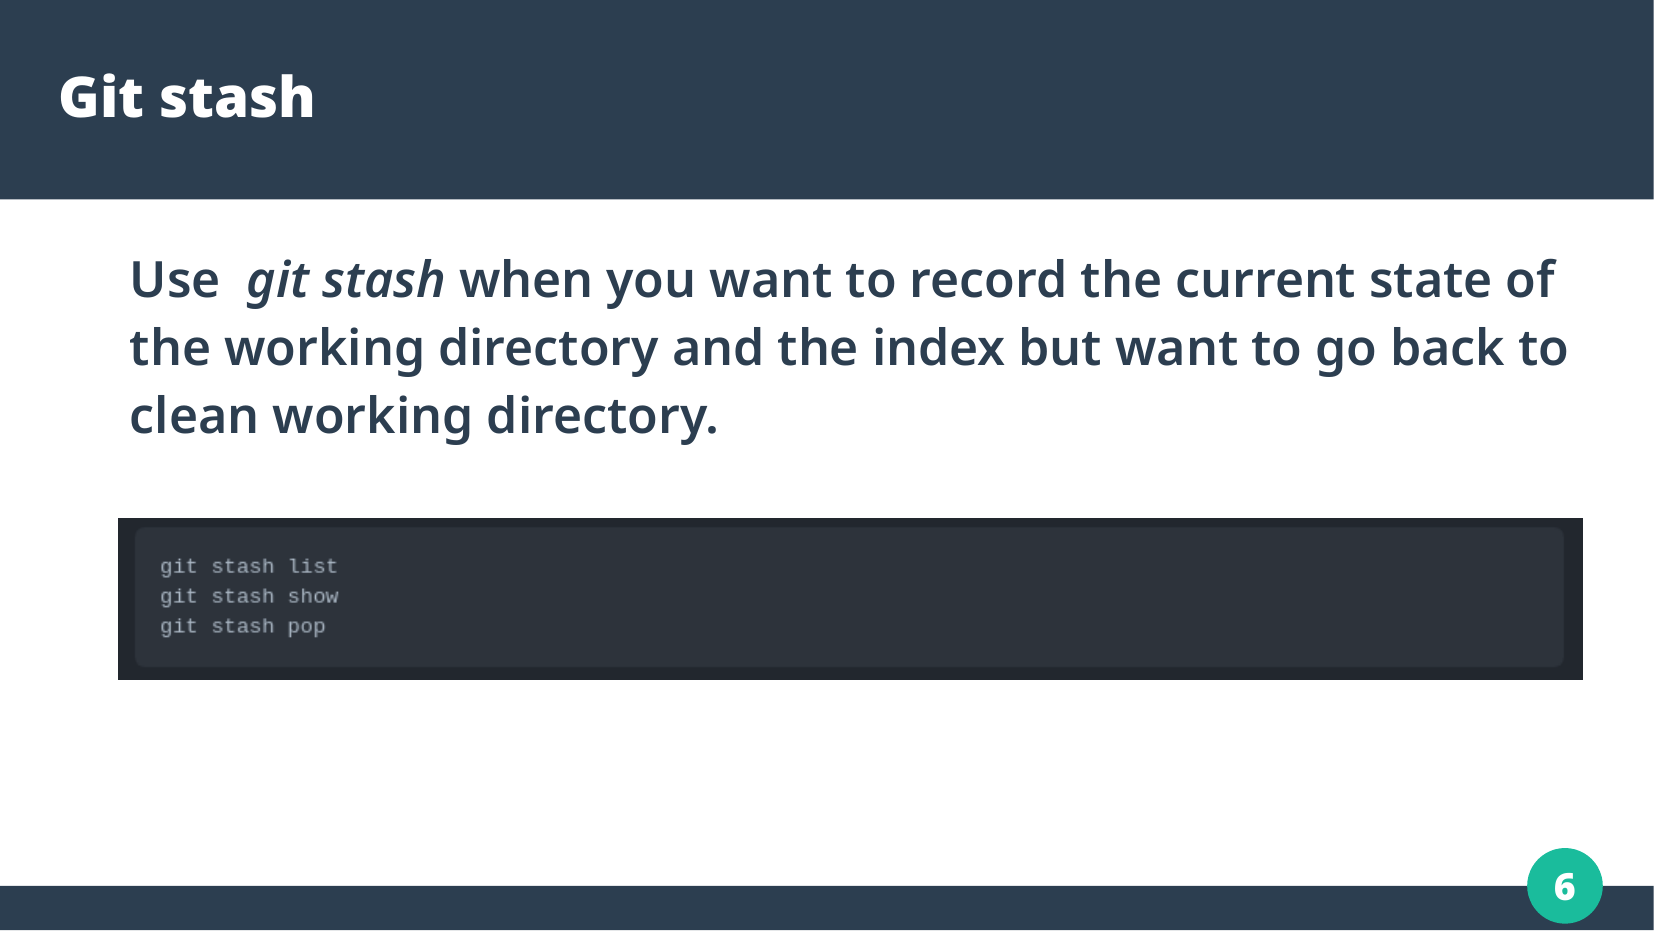

# Git stash
Use git stash when you want to record the current state of the working directory and the index but want to go back to clean working directory.